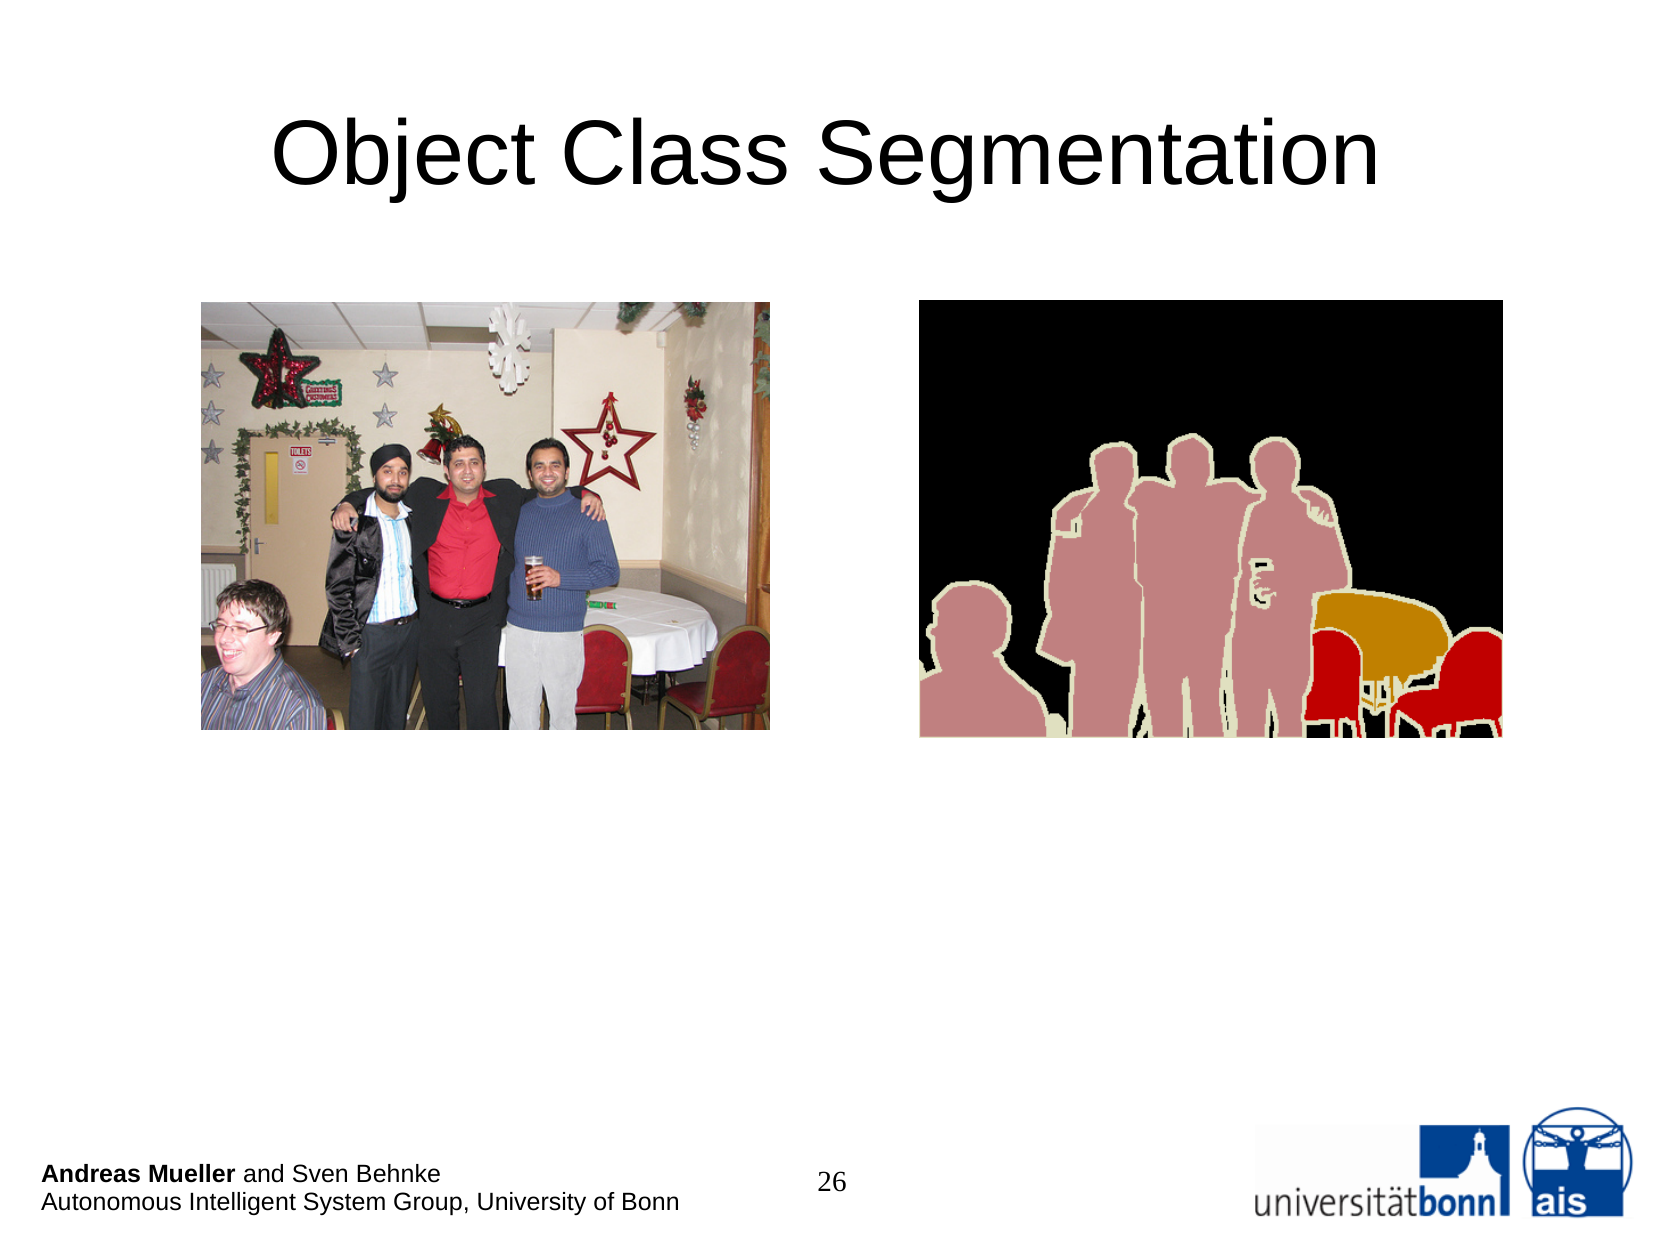

# Object Class Segmentation
Andreas Mueller, Sven Behnke University of Bonn
26